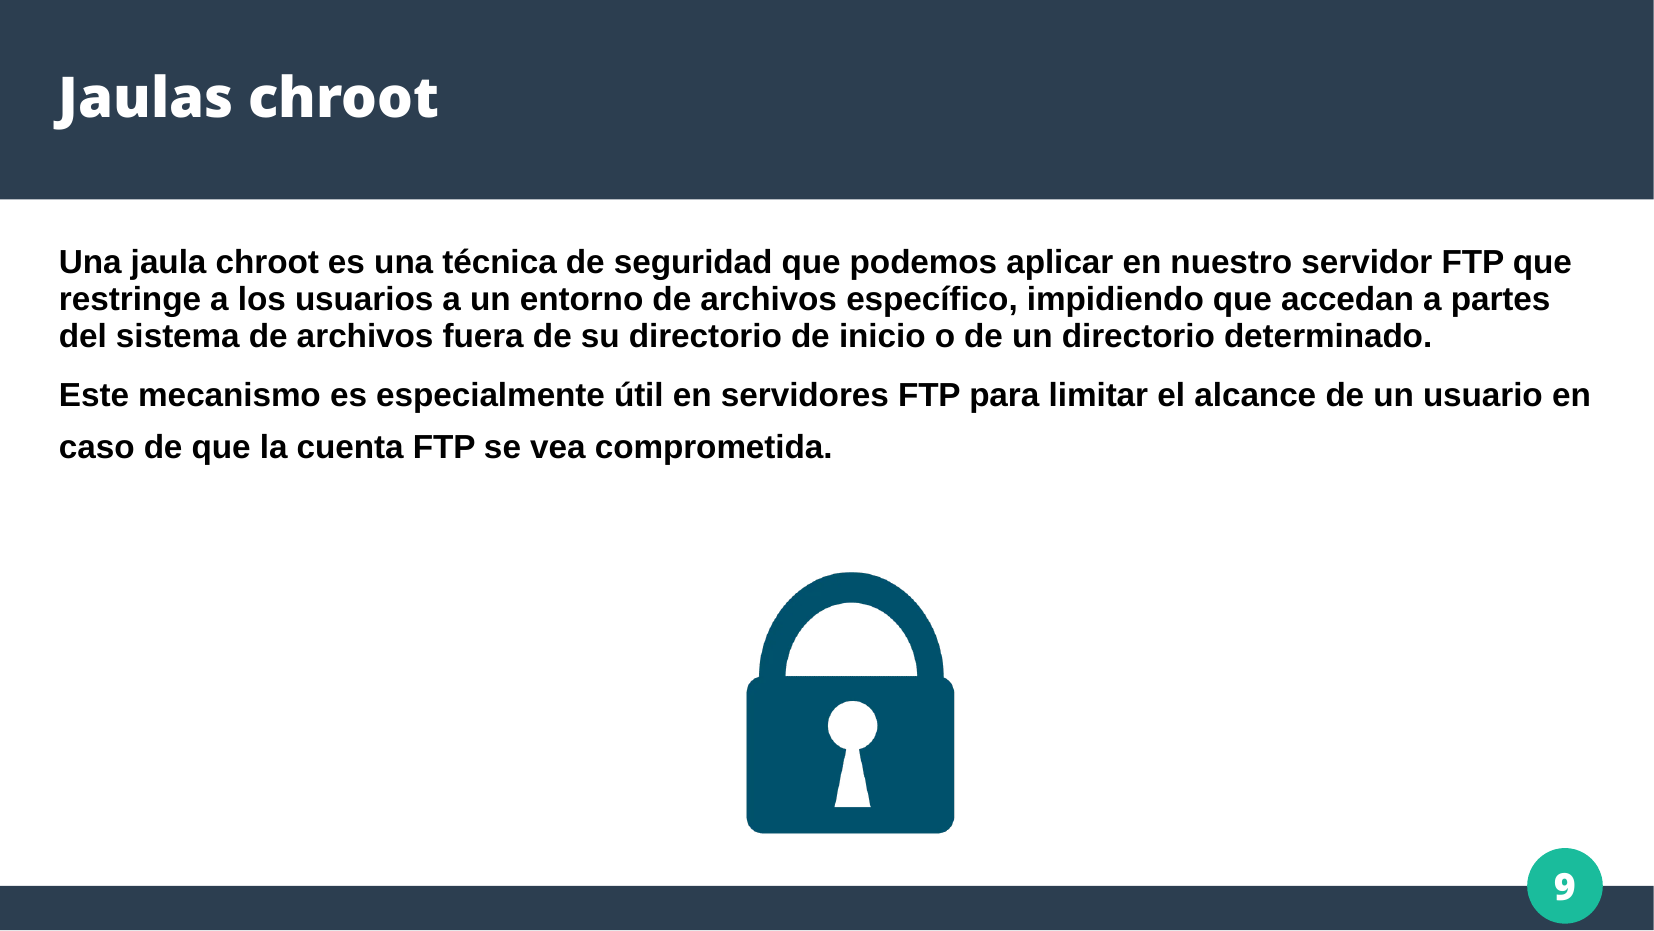

# Jaulas chroot
Una jaula chroot es una técnica de seguridad que podemos aplicar en nuestro servidor FTP que restringe a los usuarios a un entorno de archivos específico, impidiendo que accedan a partes del sistema de archivos fuera de su directorio de inicio o de un directorio determinado.
Este mecanismo es especialmente útil en servidores FTP para limitar el alcance de un usuario en caso de que la cuenta FTP se vea comprometida.